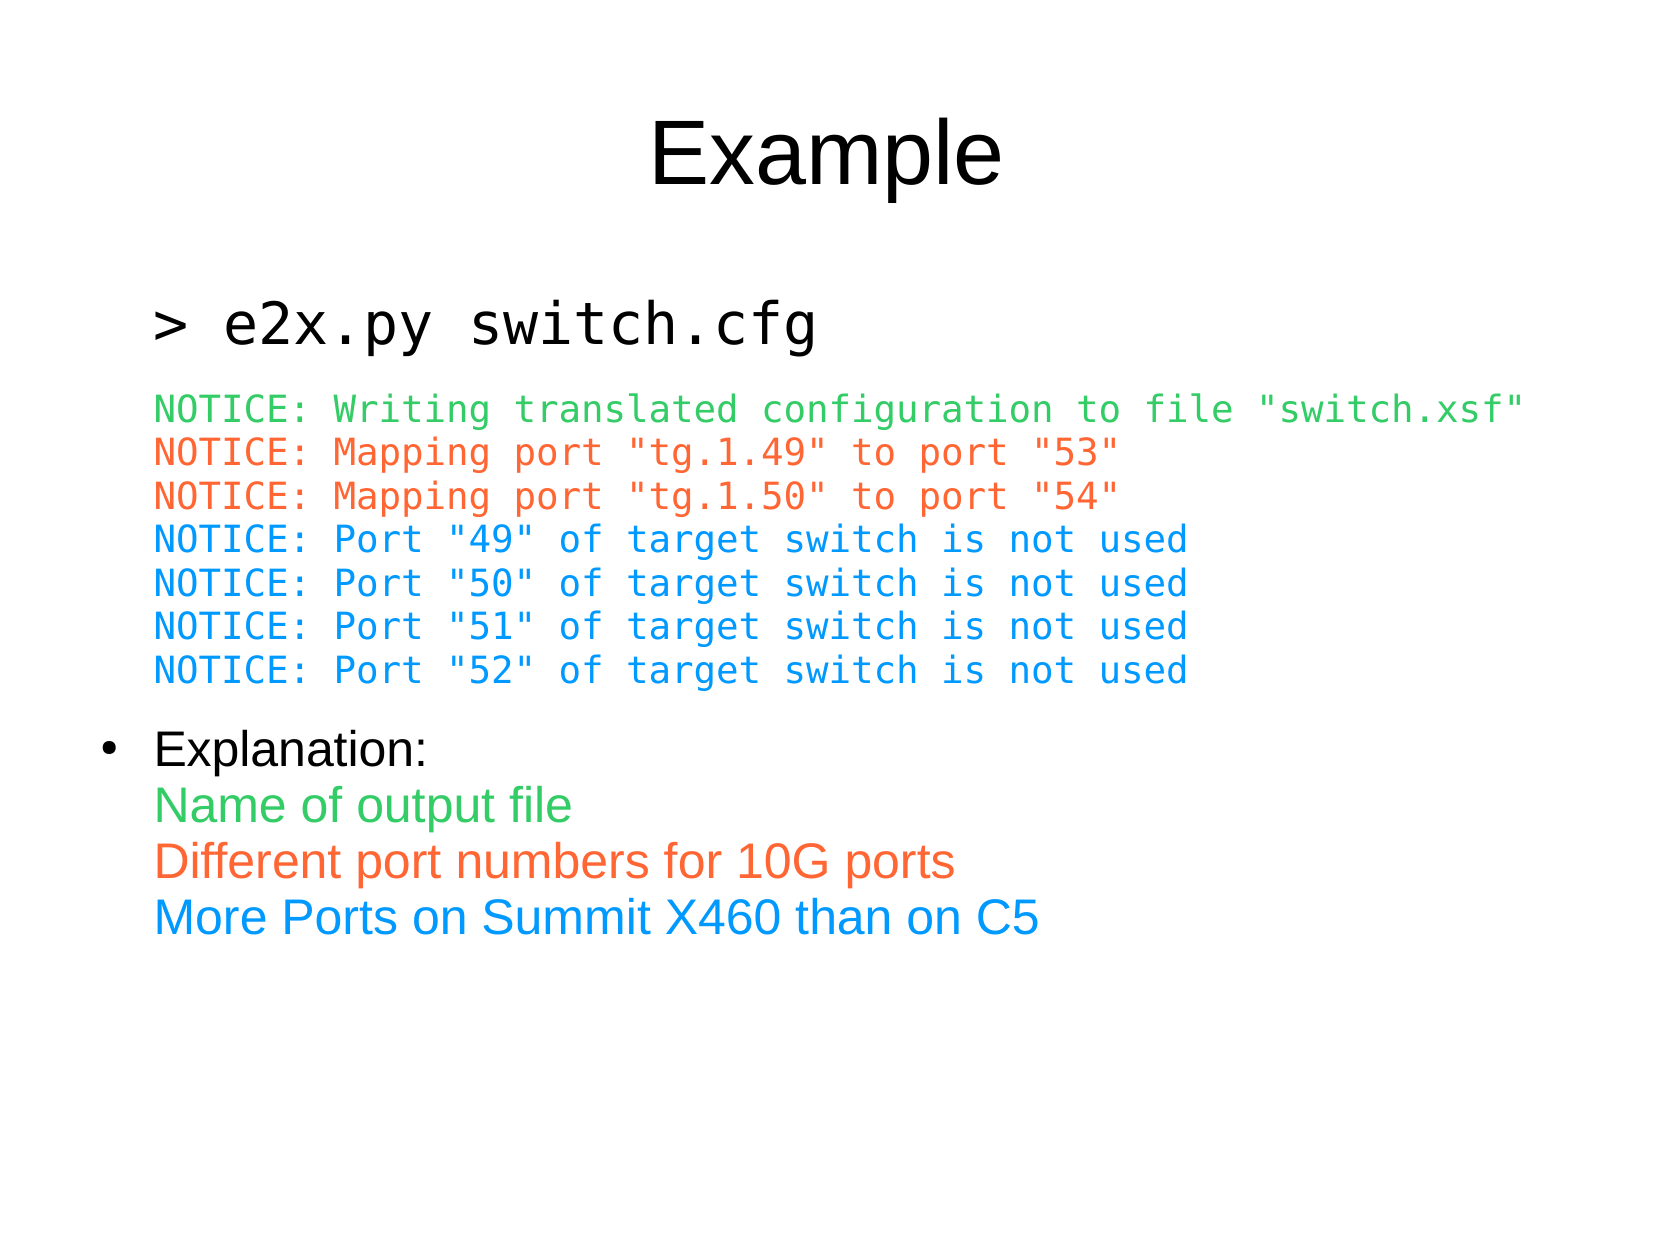

# Example
> e2x.py switch.cfg
NOTICE: Writing translated configuration to file "switch.xsf"
NOTICE: Mapping port "tg.1.49" to port "53"
NOTICE: Mapping port "tg.1.50" to port "54"
NOTICE: Port "49" of target switch is not used
NOTICE: Port "50" of target switch is not used
NOTICE: Port "51" of target switch is not used
NOTICE: Port "52" of target switch is not used
Explanation:
Name of output file
Different port numbers for 10G ports
More Ports on Summit X460 than on C5